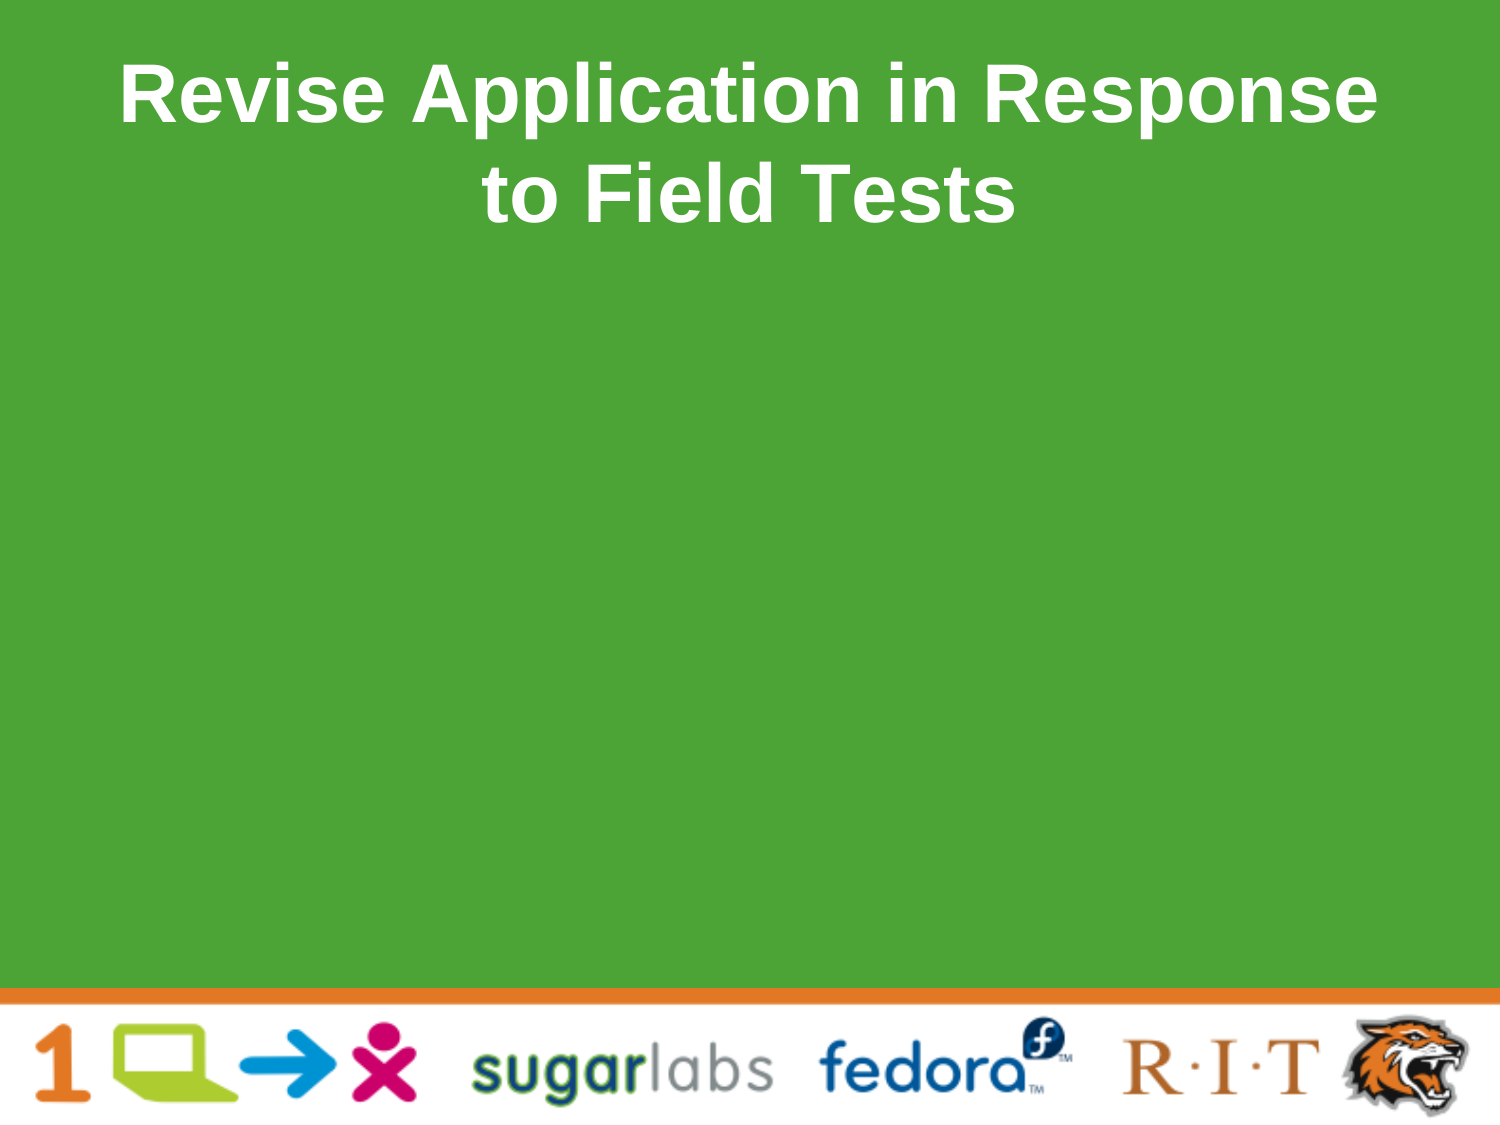

# Revise Application in Response to Field Tests